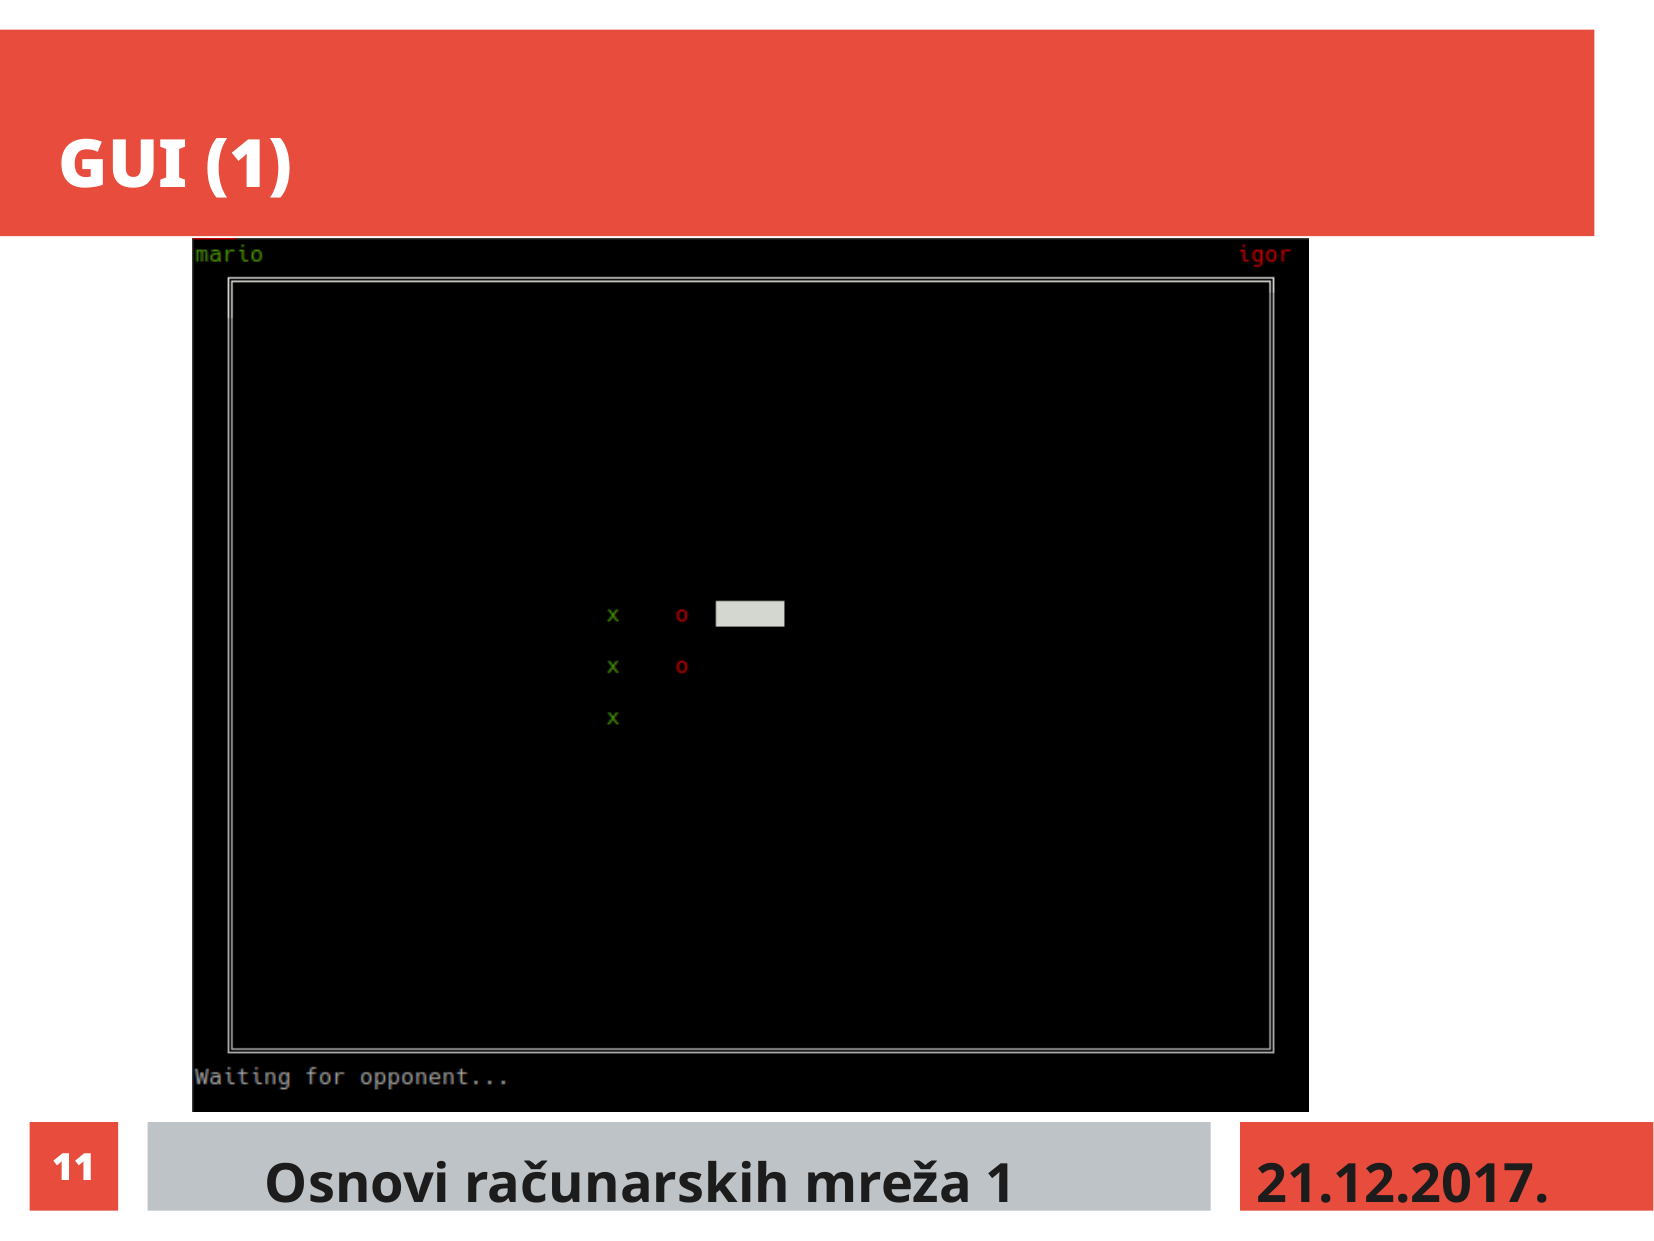

# GUI (1)
11
Osnovi računarskih mreža 1
21.12.2017.